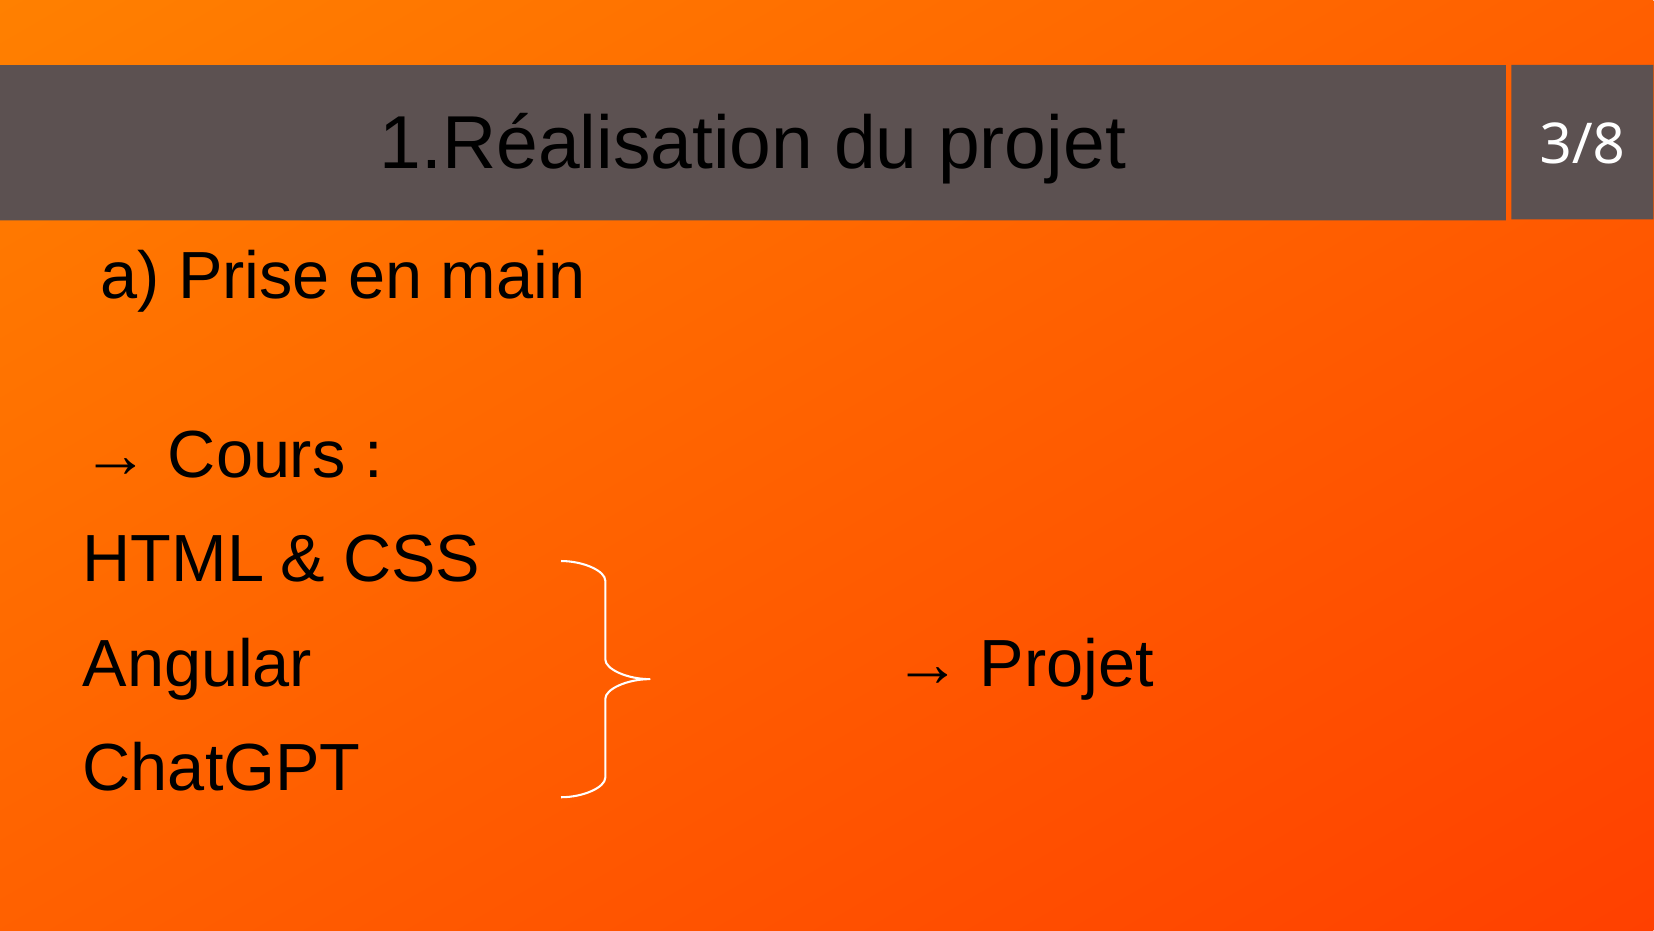

Réalisation du projet
3/8
# Prise en main
→ Cours :
HTML & CSS
Angular								→ Projet
ChatGPT